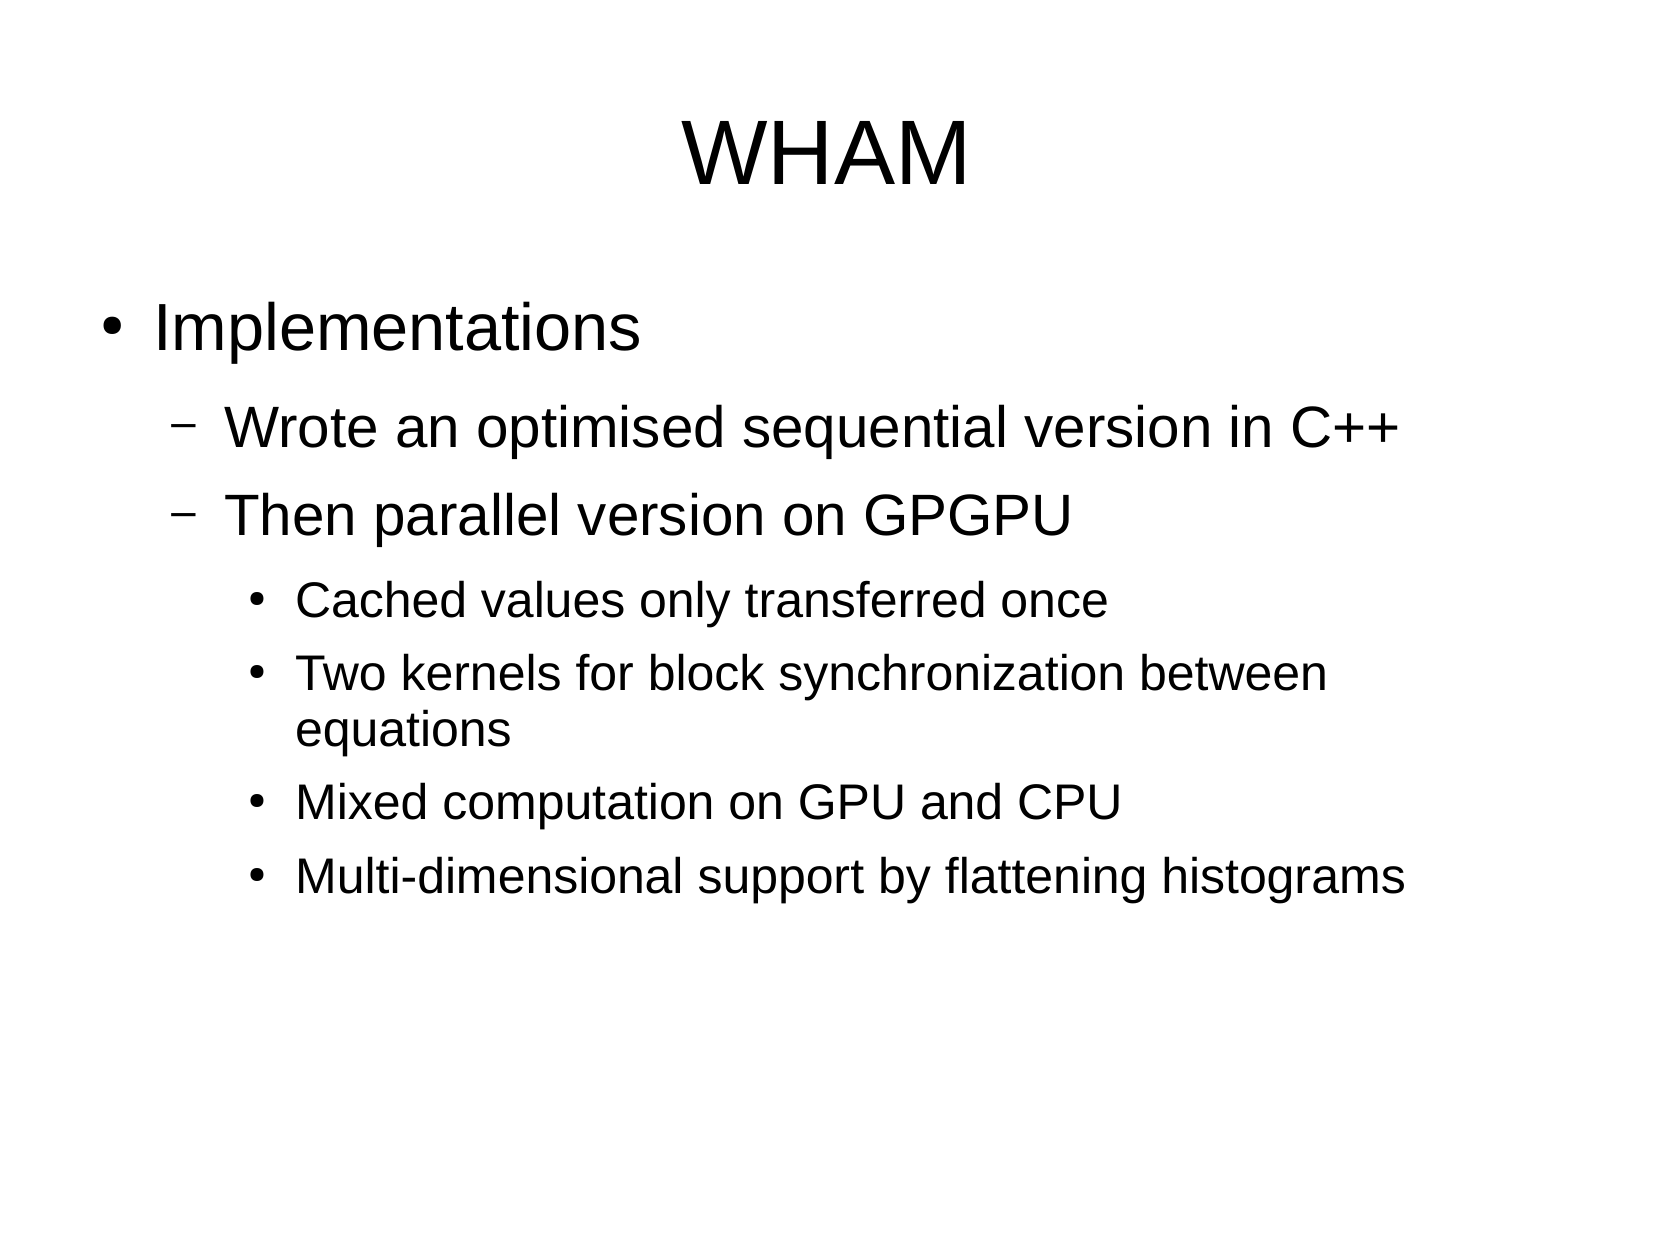

# WHAM
Implementations
Wrote an optimised sequential version in C++
Then parallel version on GPGPU
Cached values only transferred once
Two kernels for block synchronization between equations
Mixed computation on GPU and CPU
Multi-dimensional support by flattening histograms